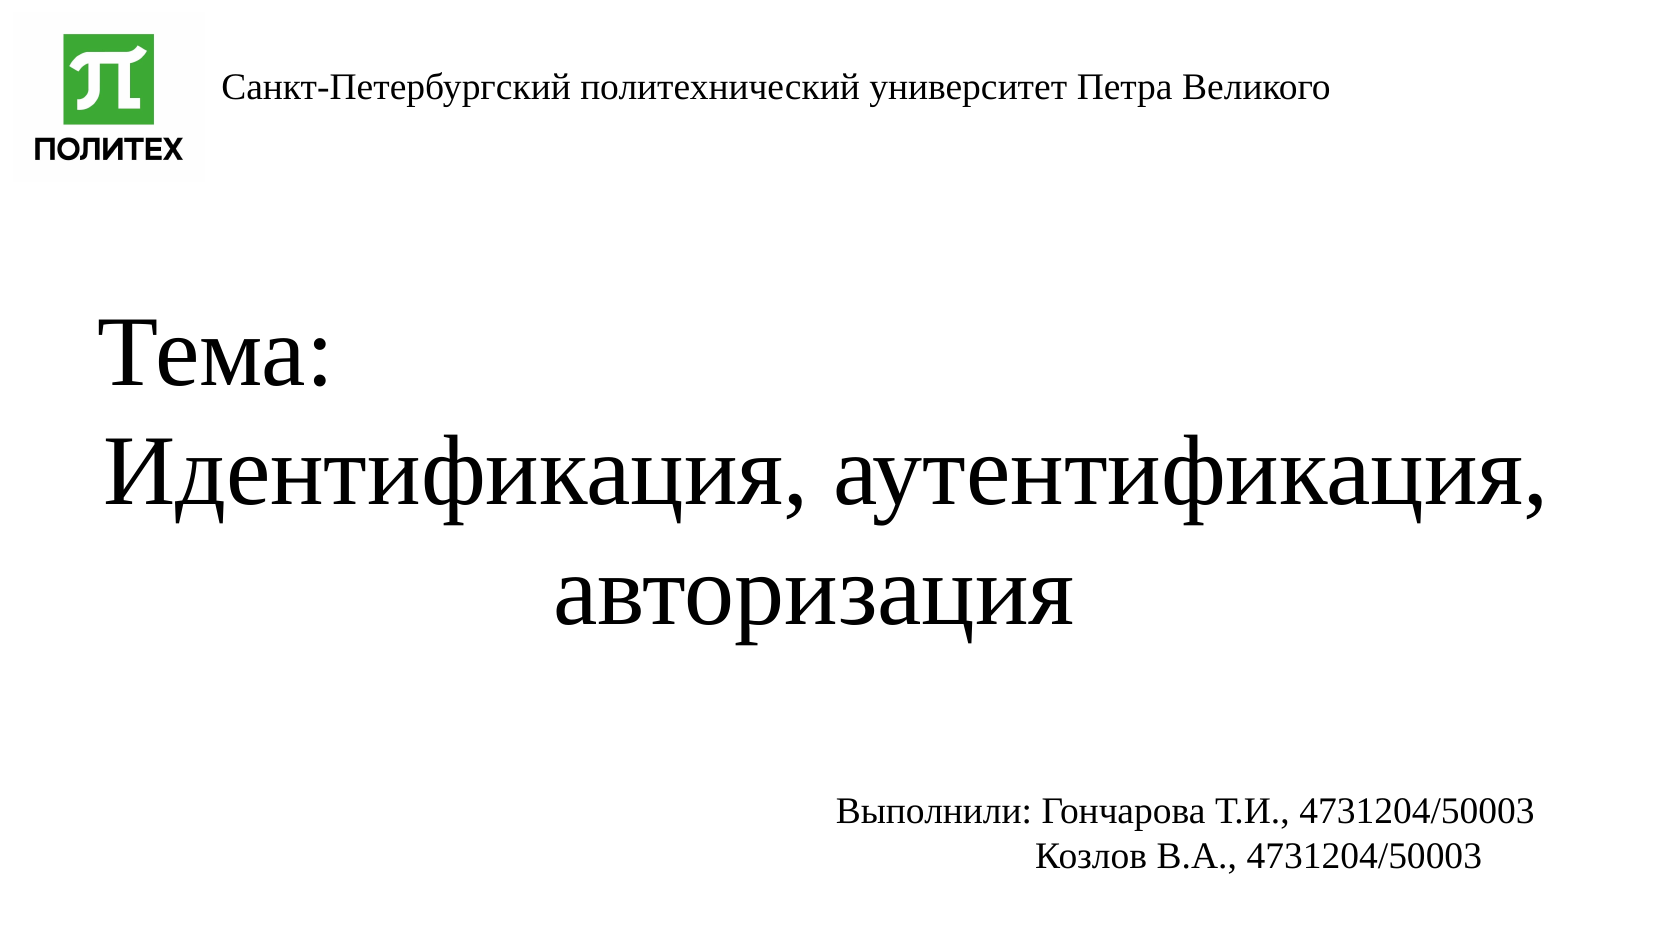

# Санкт-Петербургский политехнический университет Петра Великого
Тема:
Идентификация, аутентификация, авторизация
Выполнили: Гончарова Т.И., 4731204/50003
 Козлов В.А., 4731204/50003